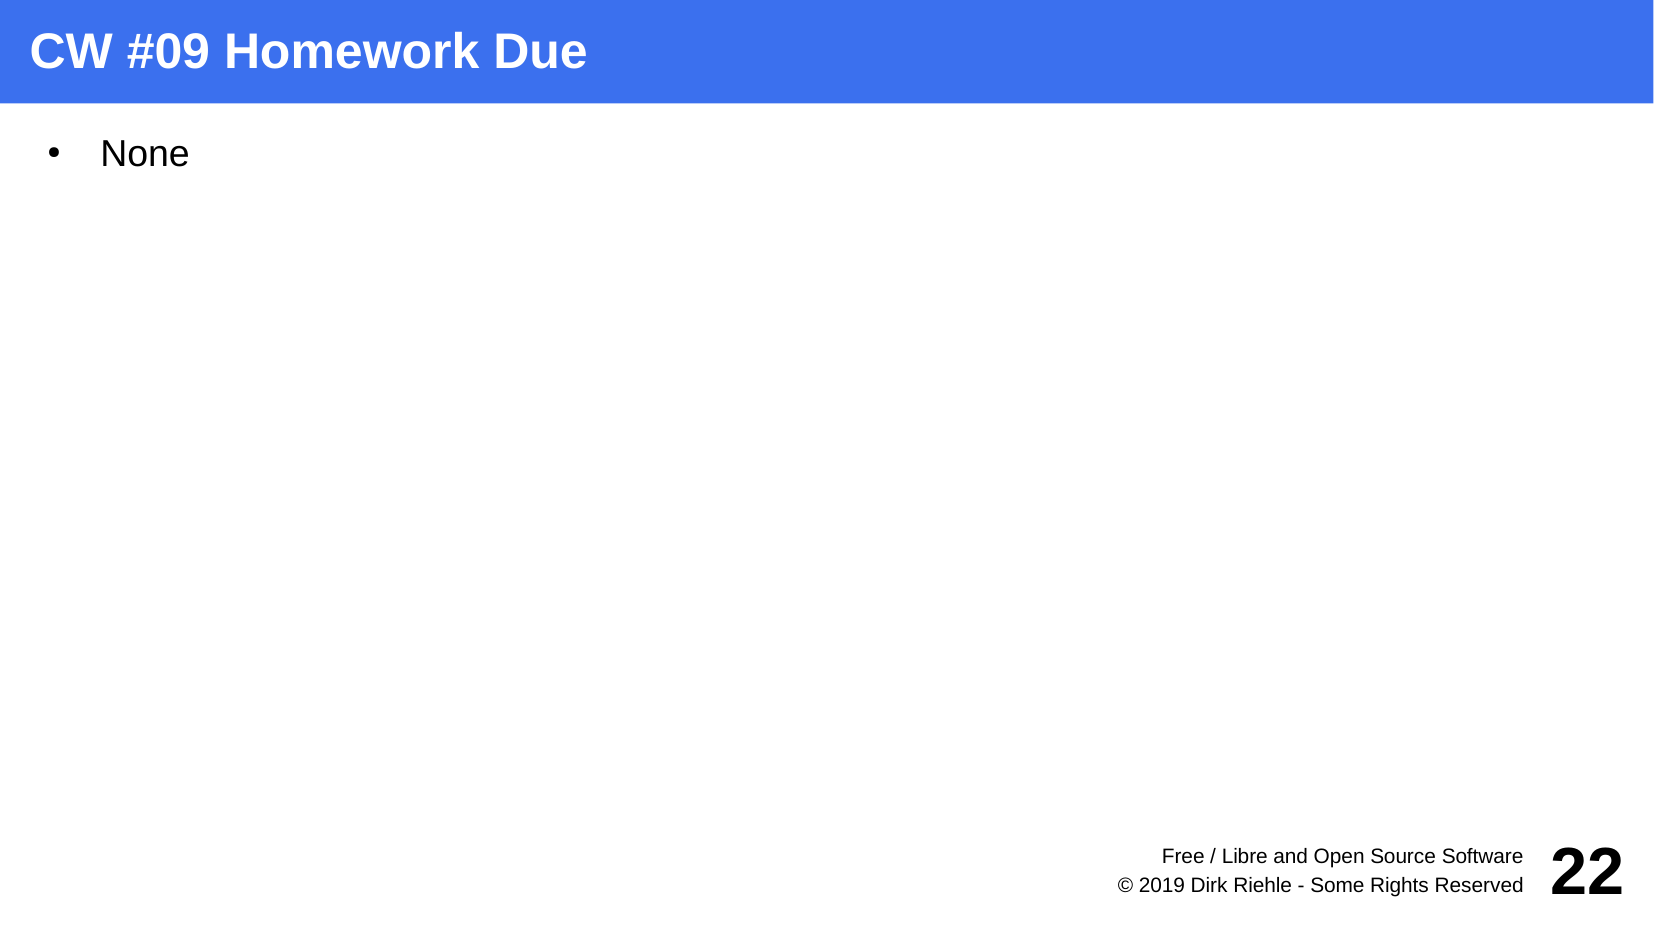

# CW #09 Homework Due
None
Free / Libre and Open Source Software
22
© 2019 Dirk Riehle - Some Rights Reserved